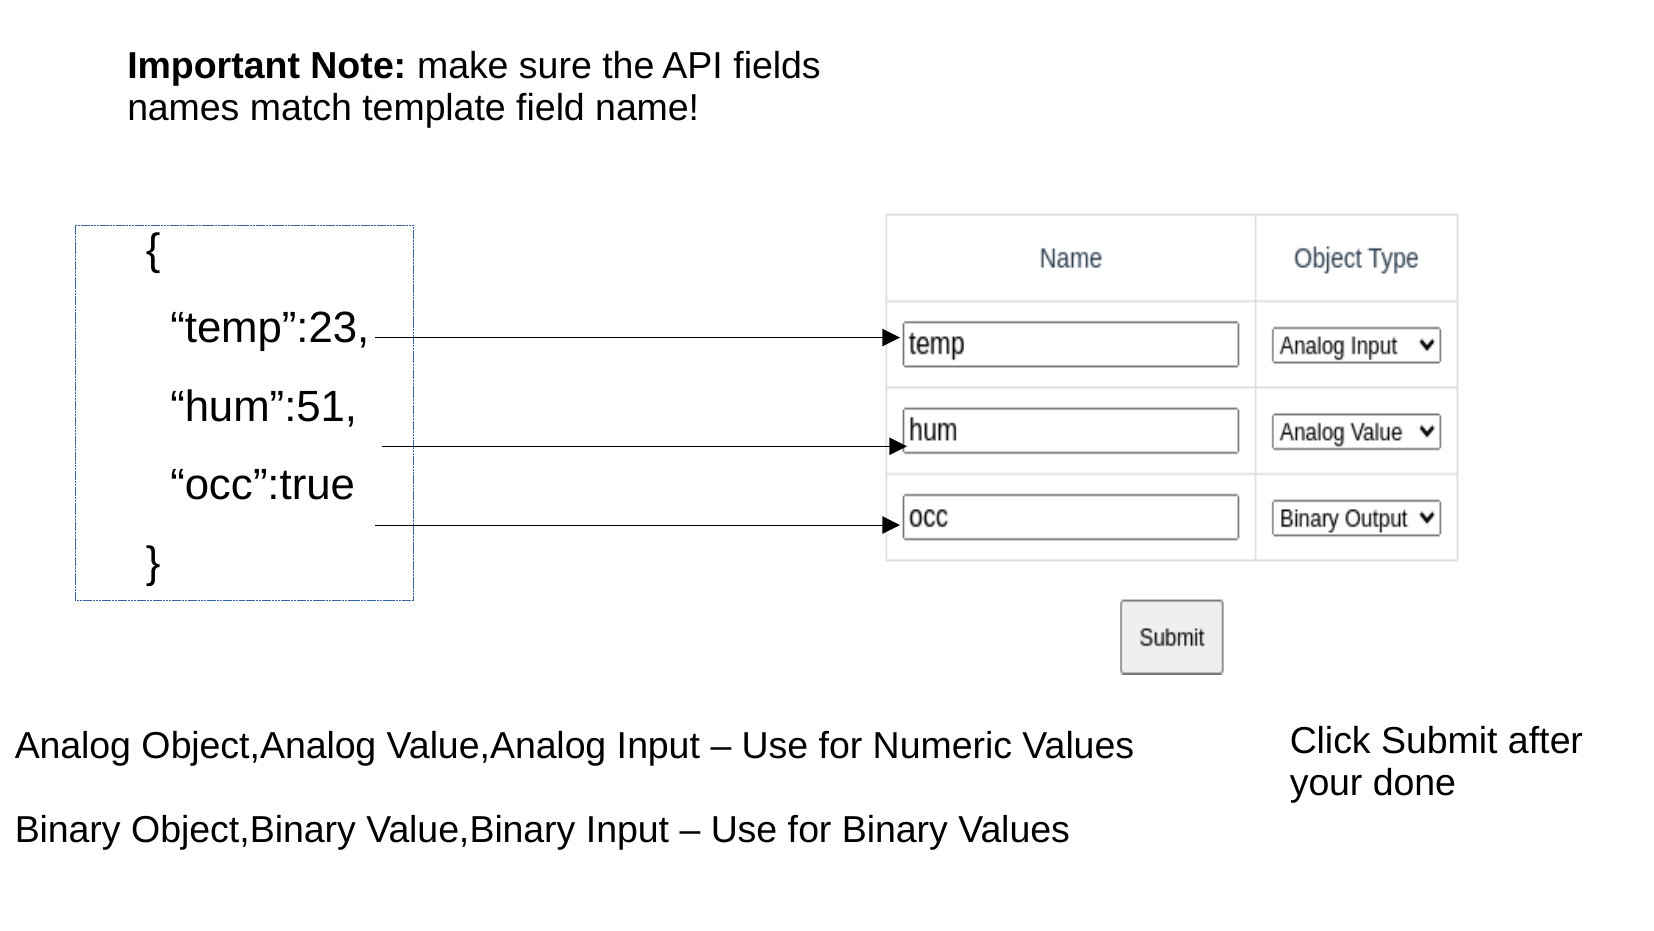

Important Note: make sure the API fields names match template field name!
# {
 “temp”:23,
 “hum”:51,
 “occ”:true
}
Click Submit after your done
Analog Object,Analog Value,Analog Input – Use for Numeric Values
Binary Object,Binary Value,Binary Input – Use for Binary Values